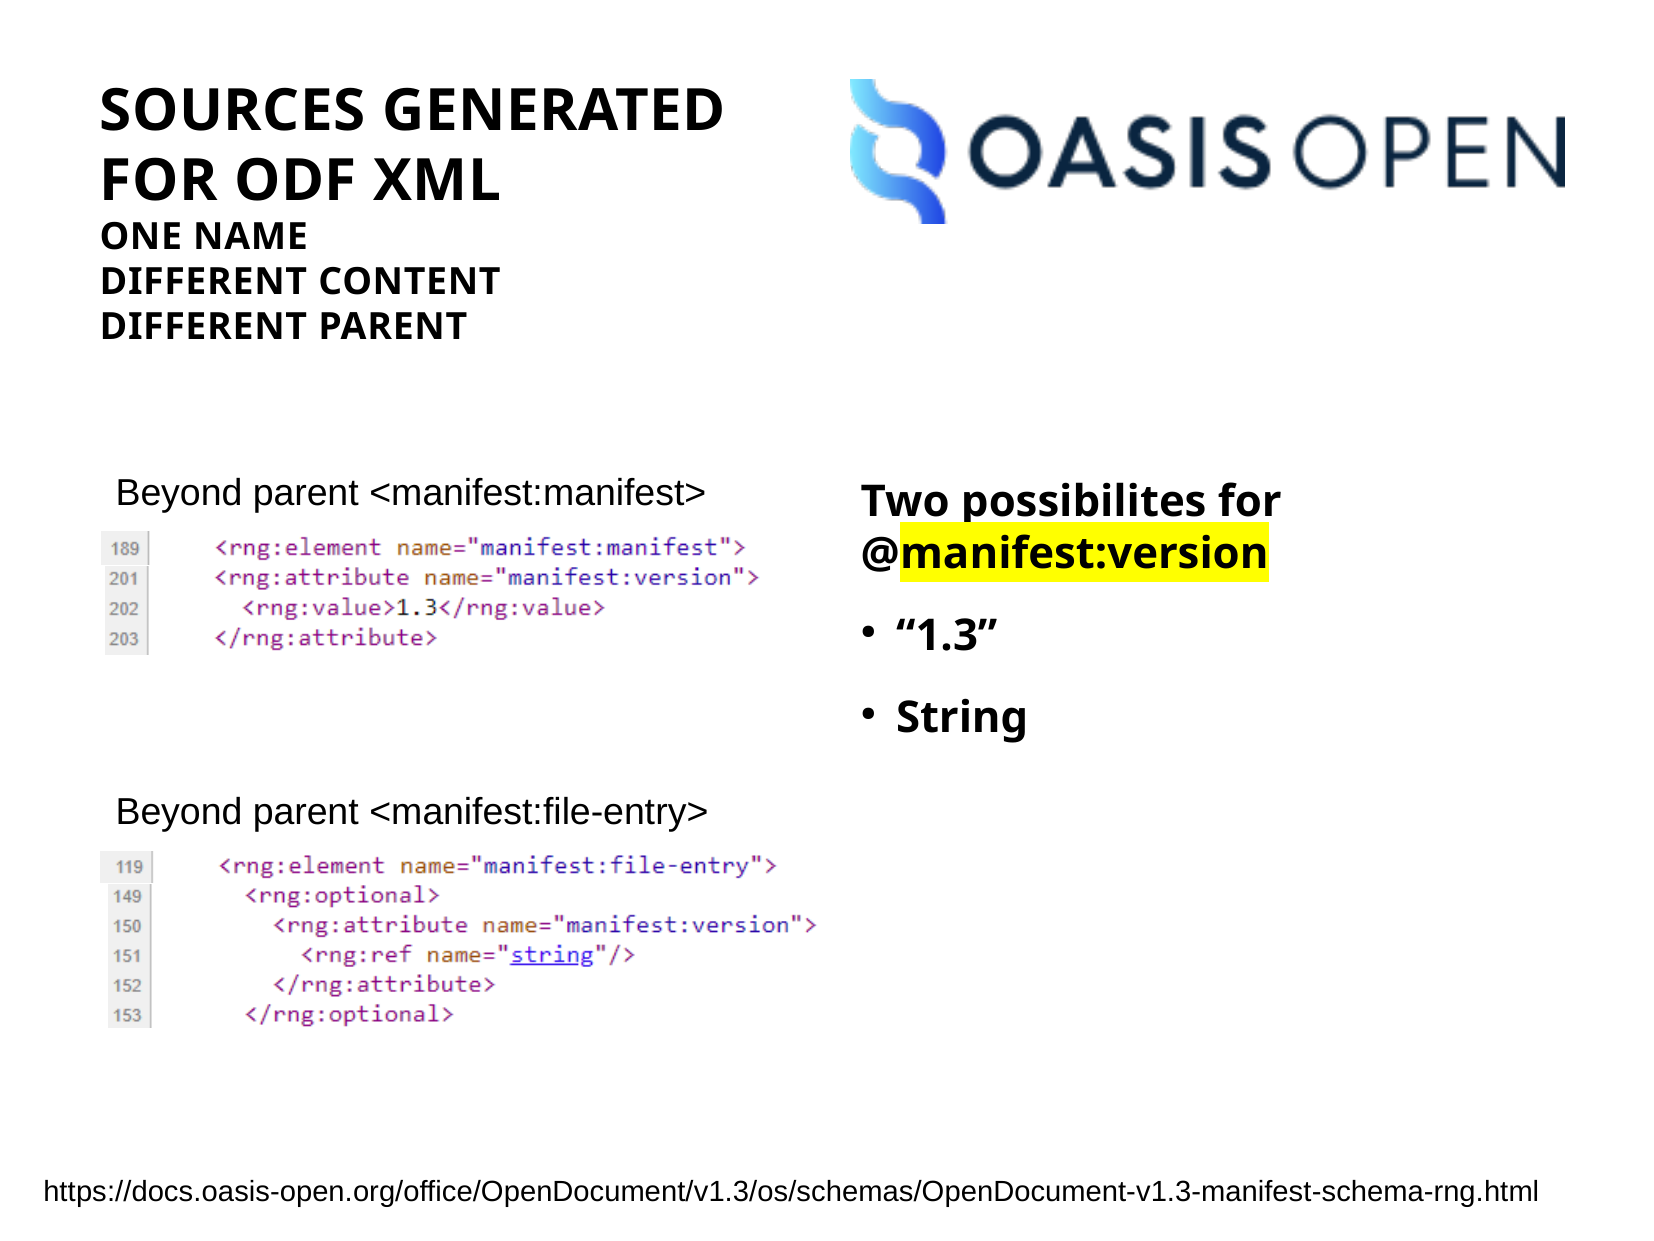

# Sources generated for ODF xml one Name different CONTENT Different Parent
Beyond parent <manifest:manifest>
Two possibilites for @manifest:version
“1.3”
String
Beyond parent <manifest:file-entry>
https://docs.oasis-open.org/office/OpenDocument/v1.3/os/schemas/OpenDocument-v1.3-manifest-schema-rng.html